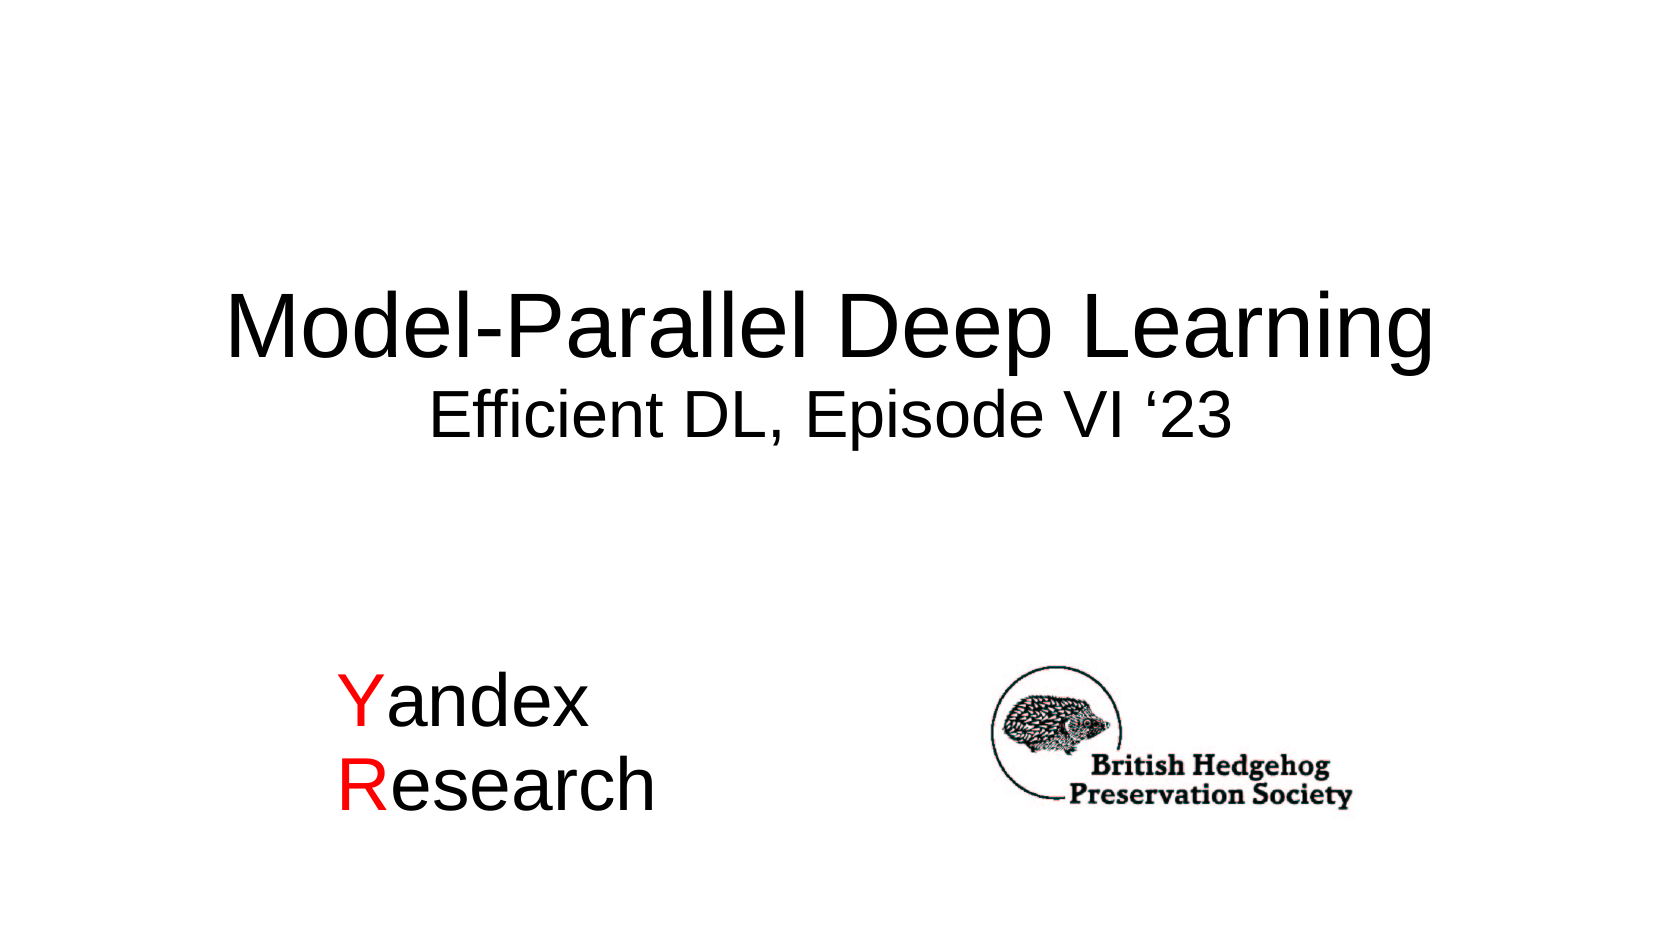

Model-Parallel Deep Learning
Efficient DL, Episode VI ‘23
Yandex
Research